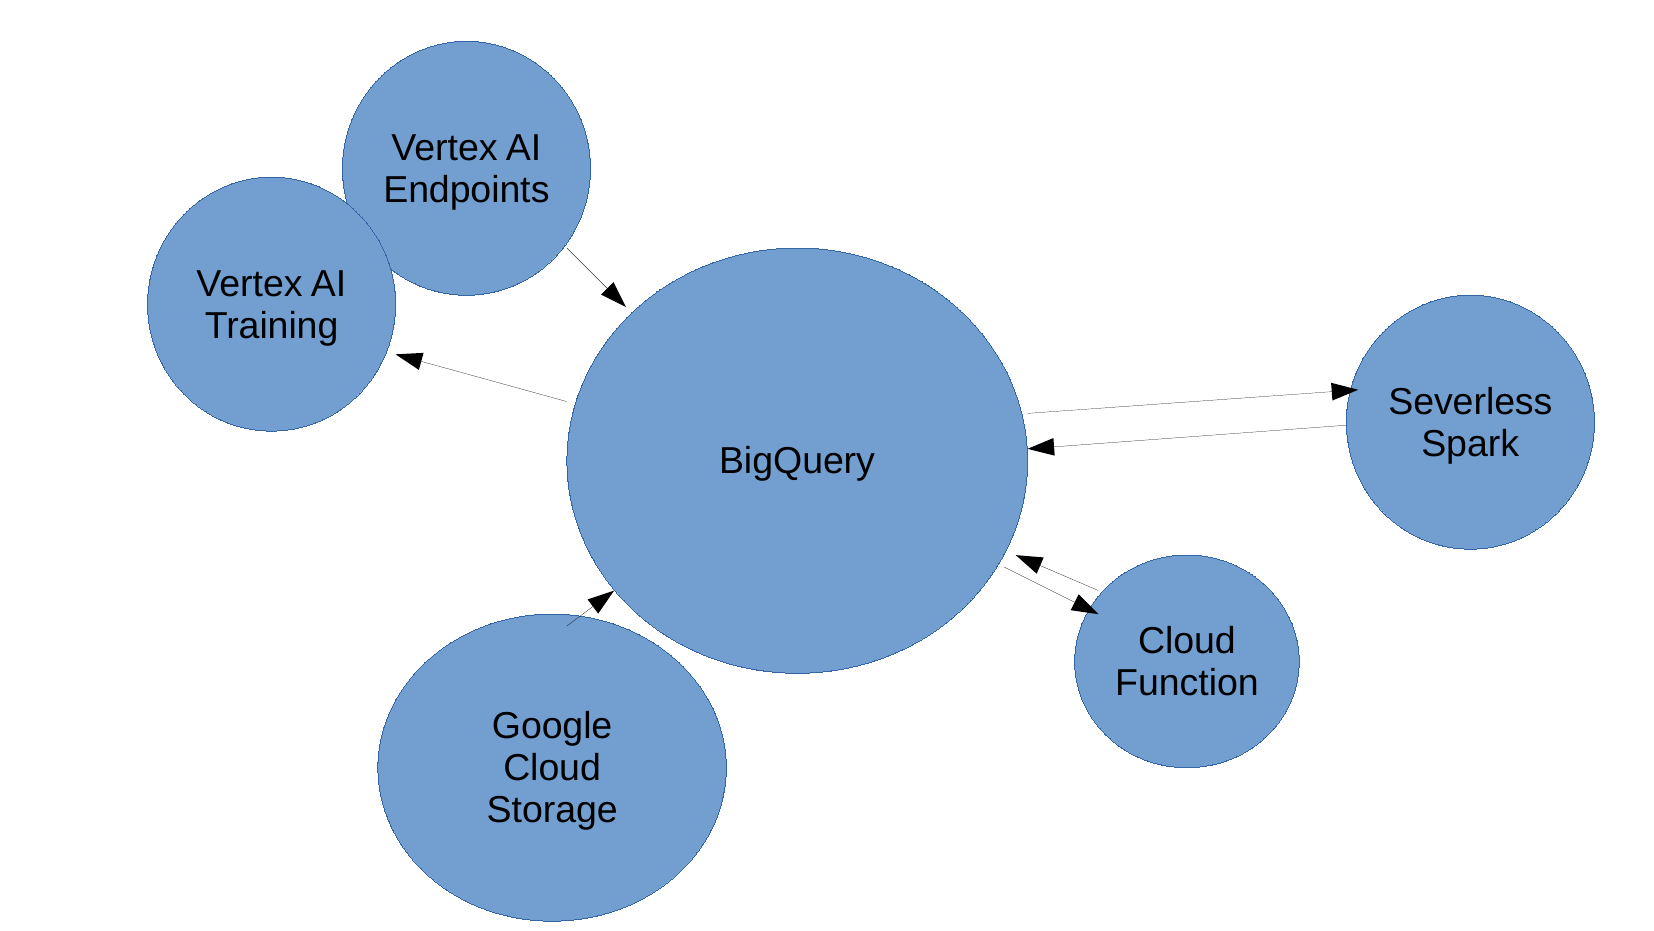

Vertex AI
Endpoints
Vertex AI
Training
BigQuery
Severless
Spark
Cloud
Function
Google
Cloud
Storage